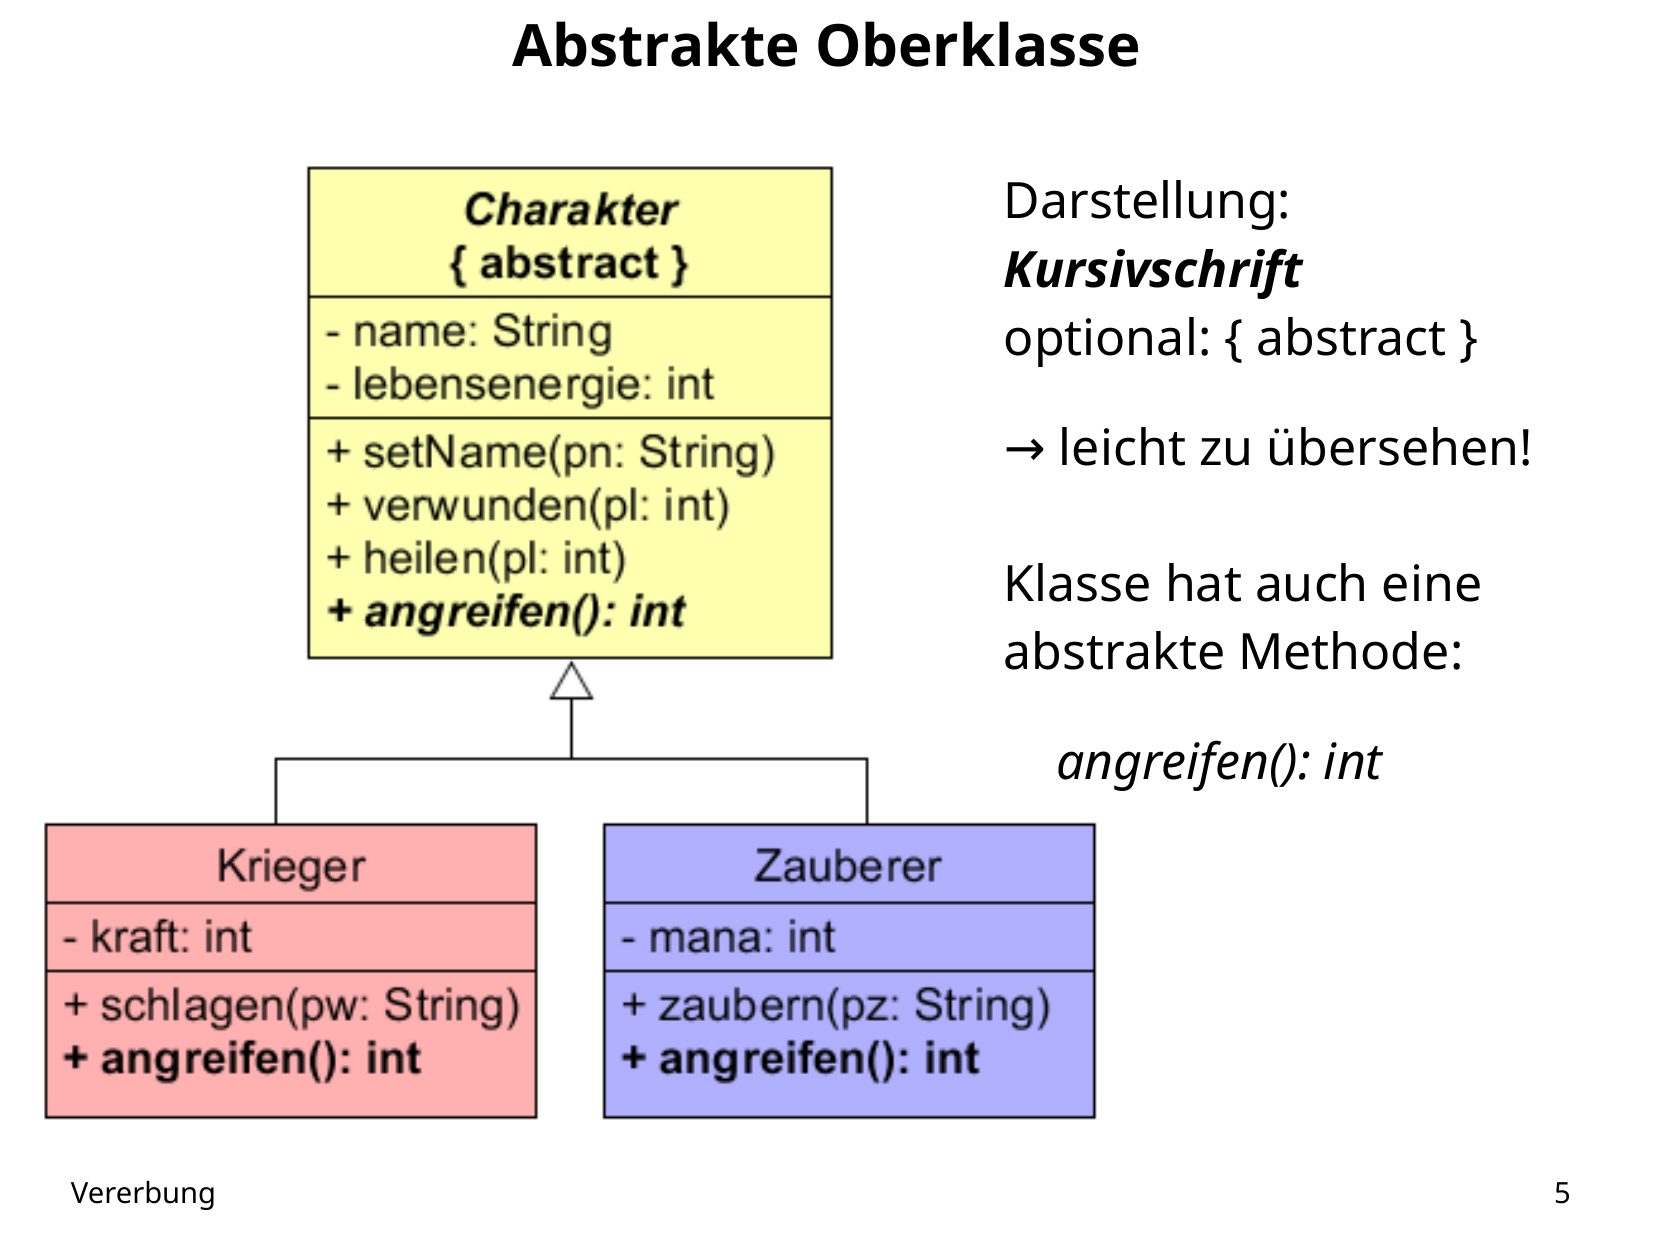

Abstrakte Oberklasse
# Darstellung:
Kursivschrift
optional: { abstract }
→ leicht zu übersehen!
Klasse hat auch eine
abstrakte Methode:
 angreifen(): int
Vererbung
5